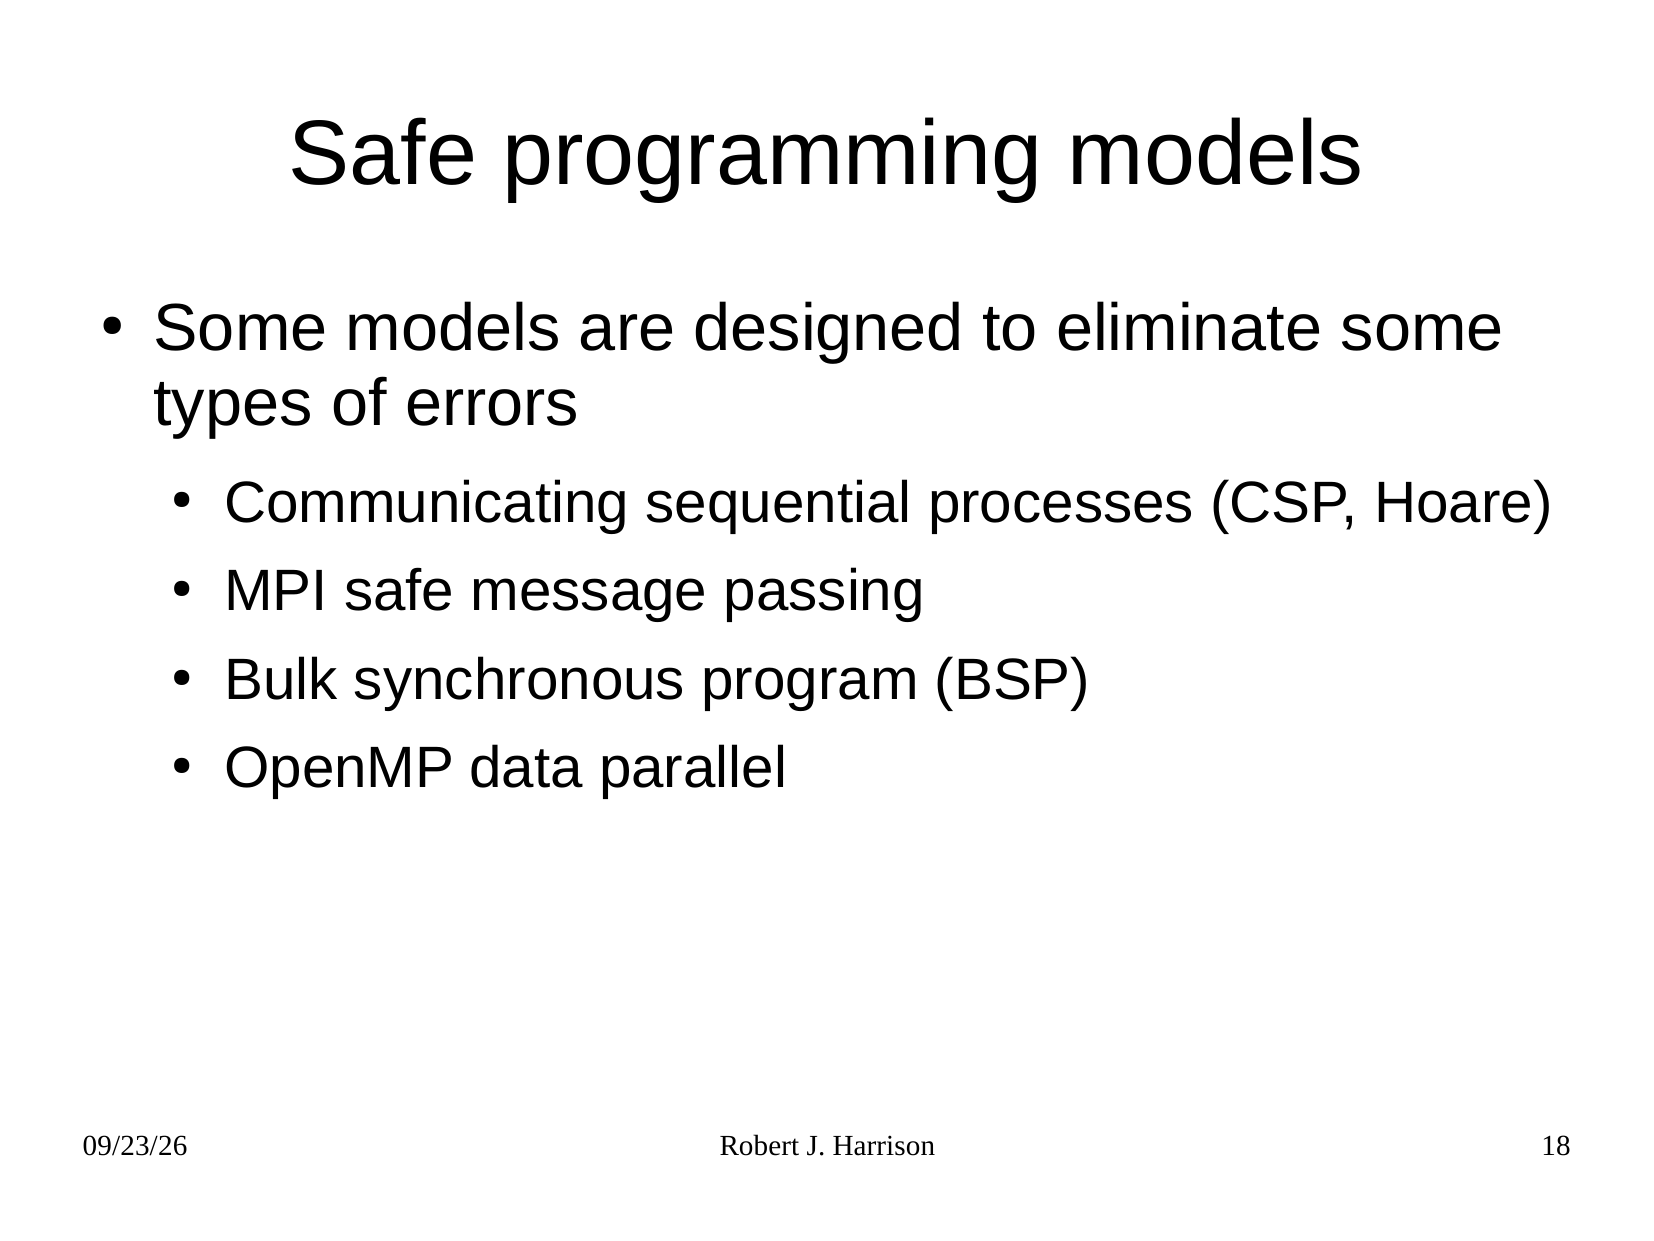

# Safe programming models
Some models are designed to eliminate some types of errors
Communicating sequential processes (CSP, Hoare)
MPI safe message passing
Bulk synchronous program (BSP)
OpenMP data parallel
Robert J. Harrison
18